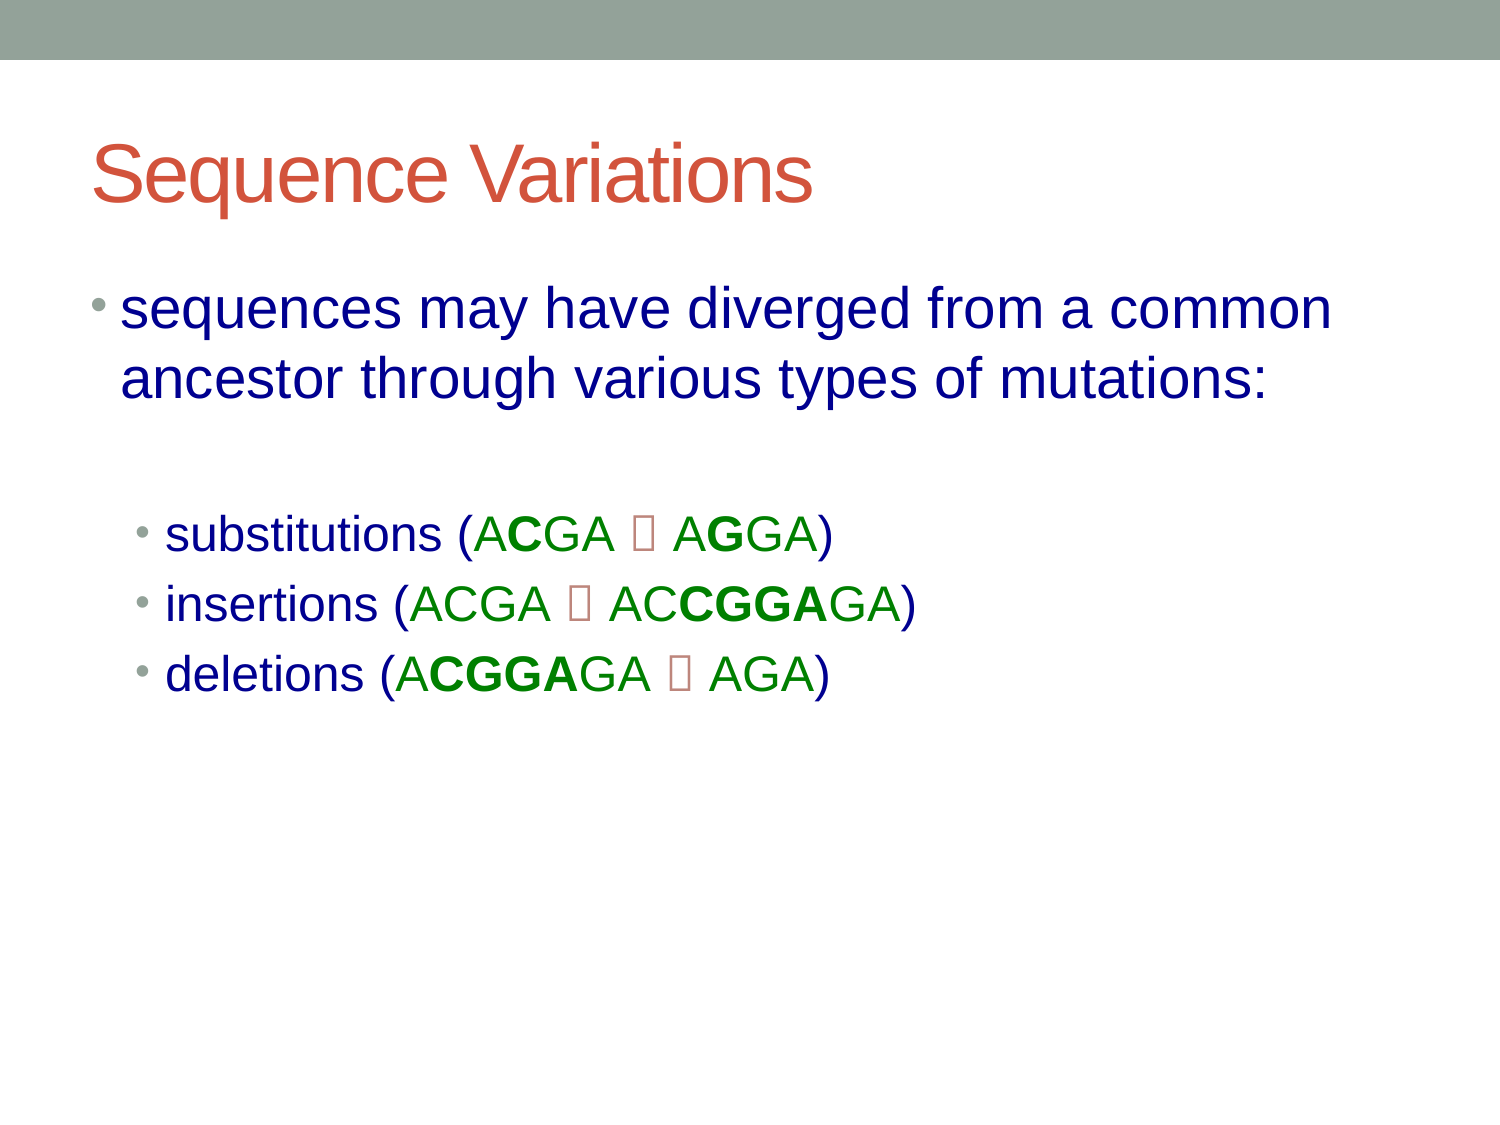

# Sequence Variations
sequences may have diverged from a common ancestor through various types of mutations:
substitutions (ACGA  AGGA)
insertions (ACGA  ACCGGAGA)
deletions (ACGGAGA  AGA)